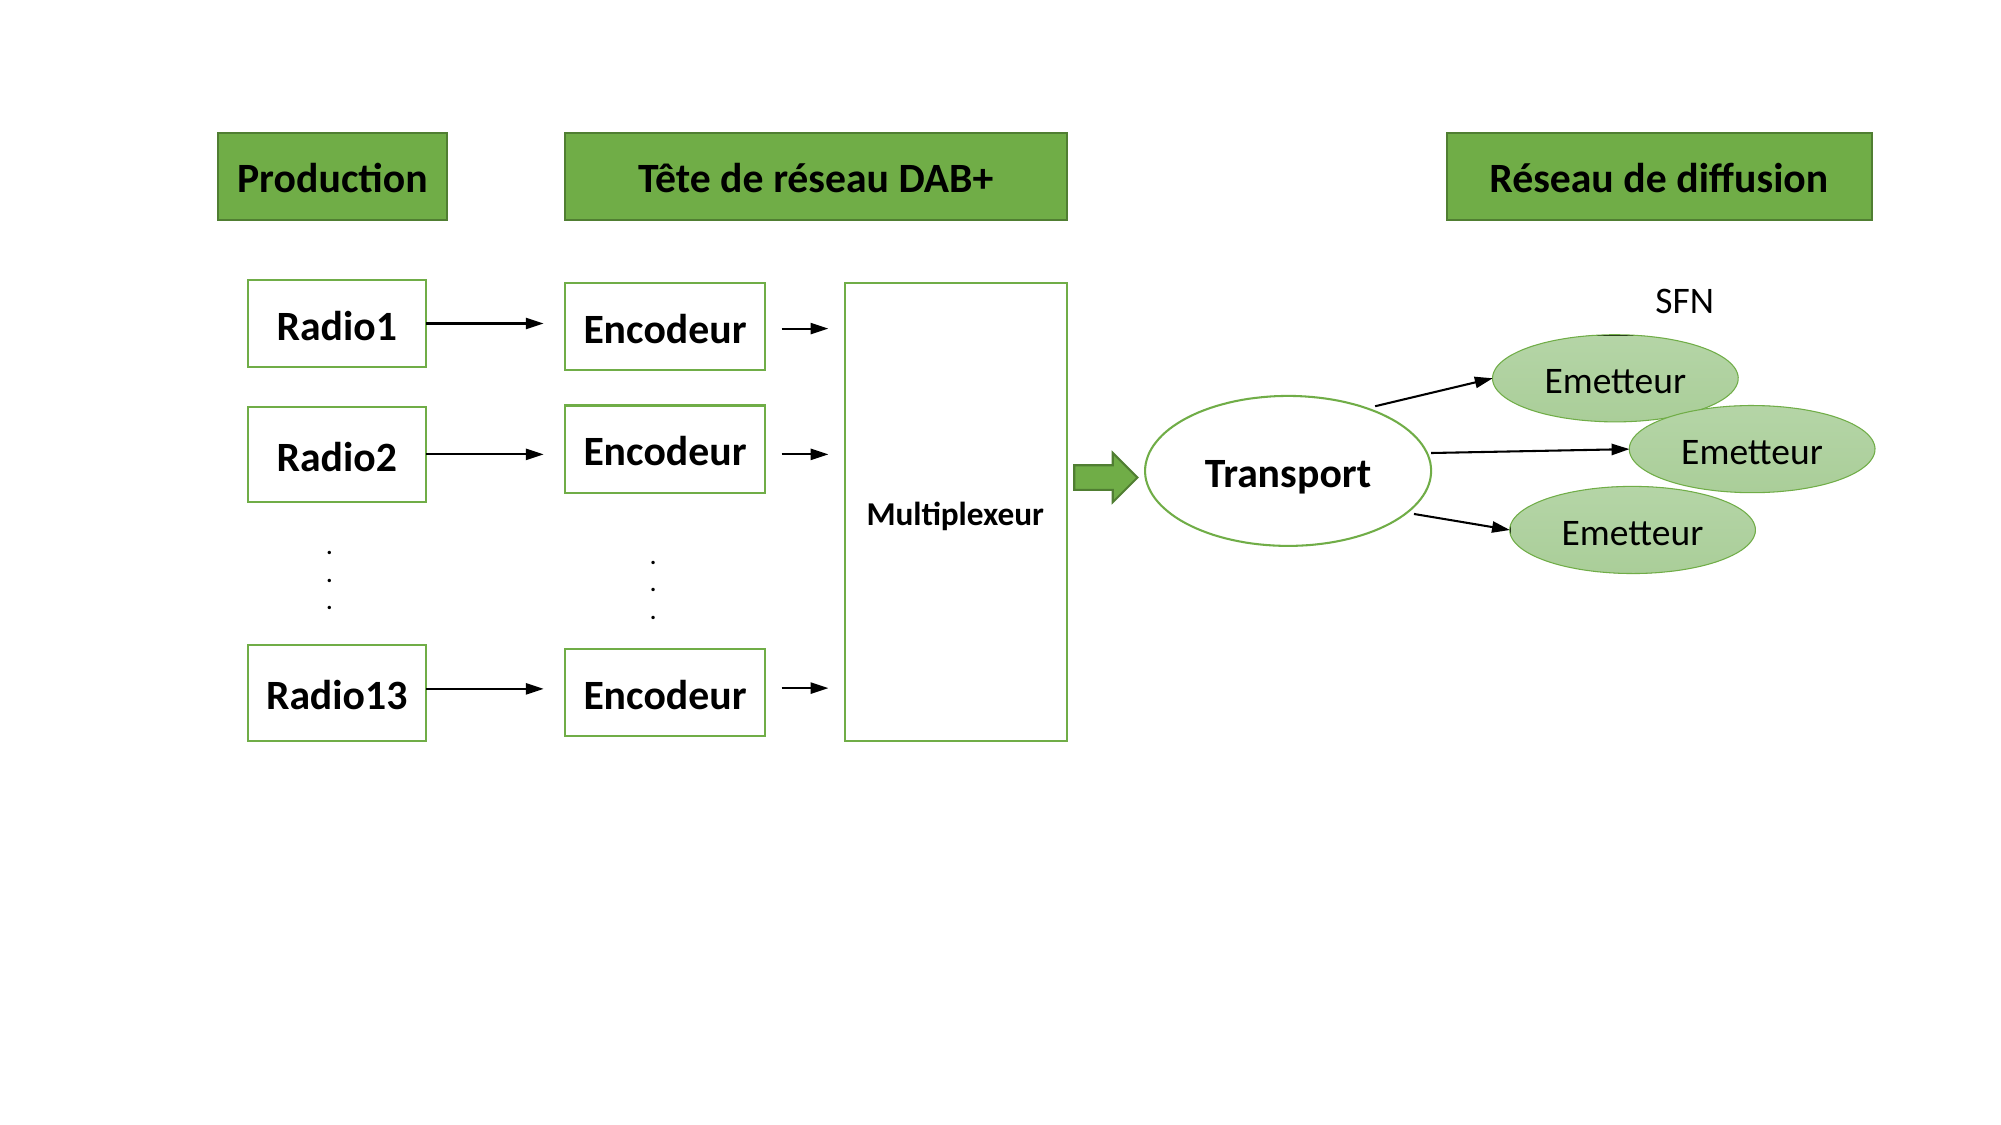

Production
Tête de réseau DAB+
Réseau de diffusion
SFN
Radio1
Encodeur
Multiplexeur
Emetteur
Transport
Encodeur
Emetteur
Radio2
Emetteur
.
.
.
.
.
.
Radio13
Encodeur